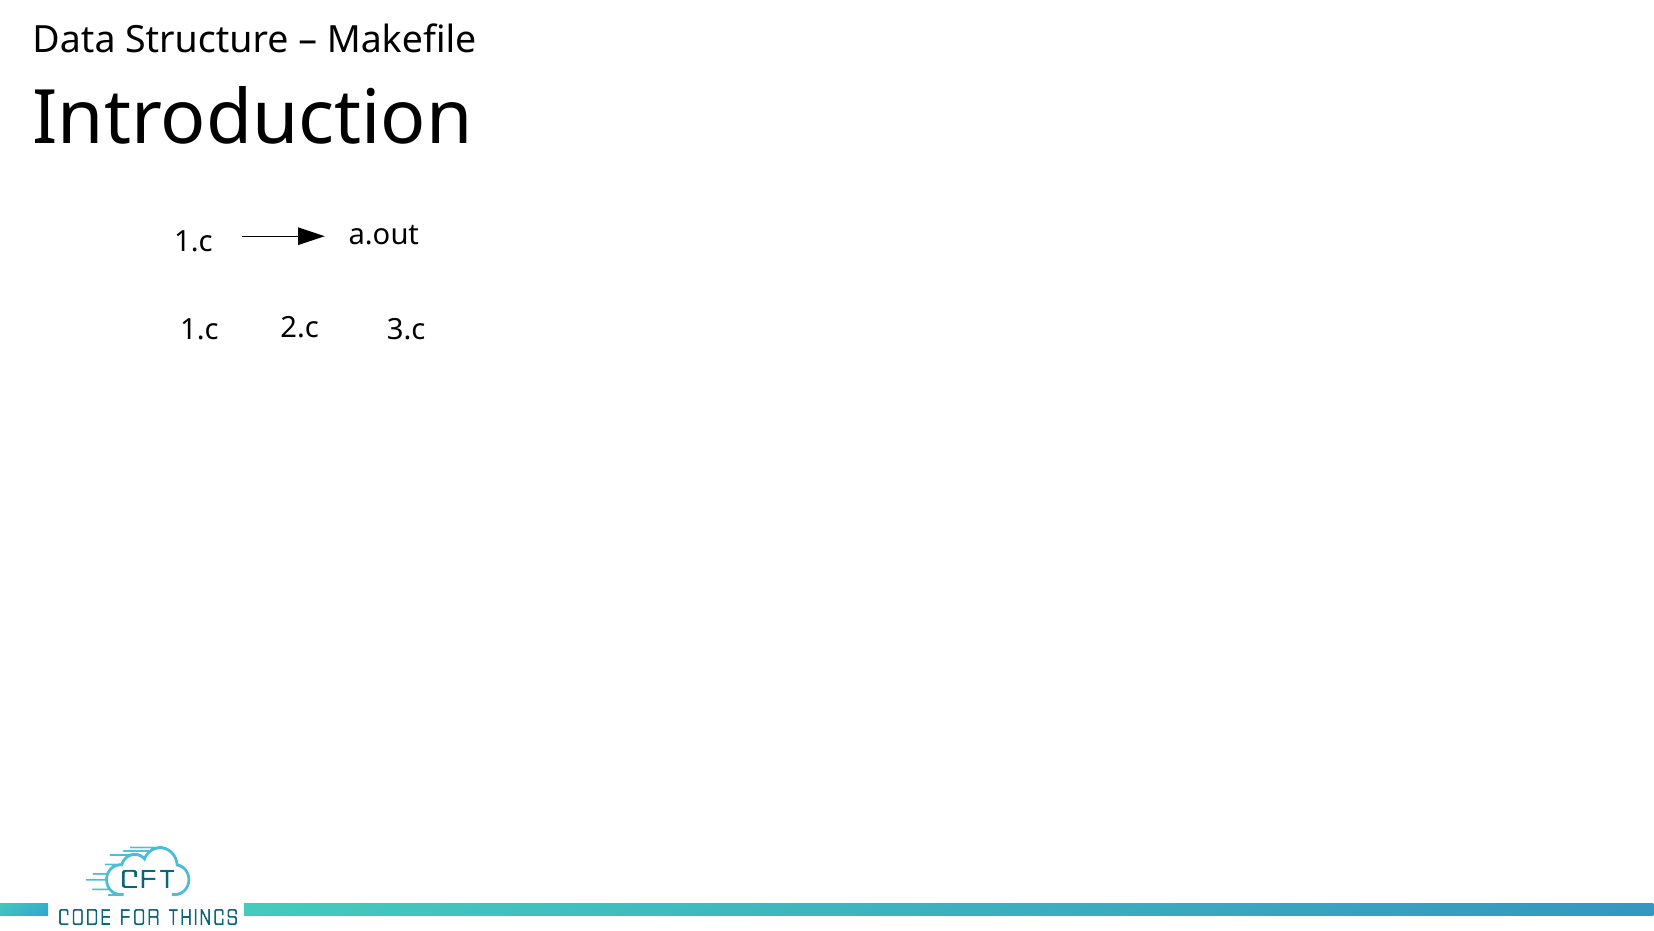

# Data Structure – Makefile Introduction
a.out
1.c
2.c
1.c
3.c